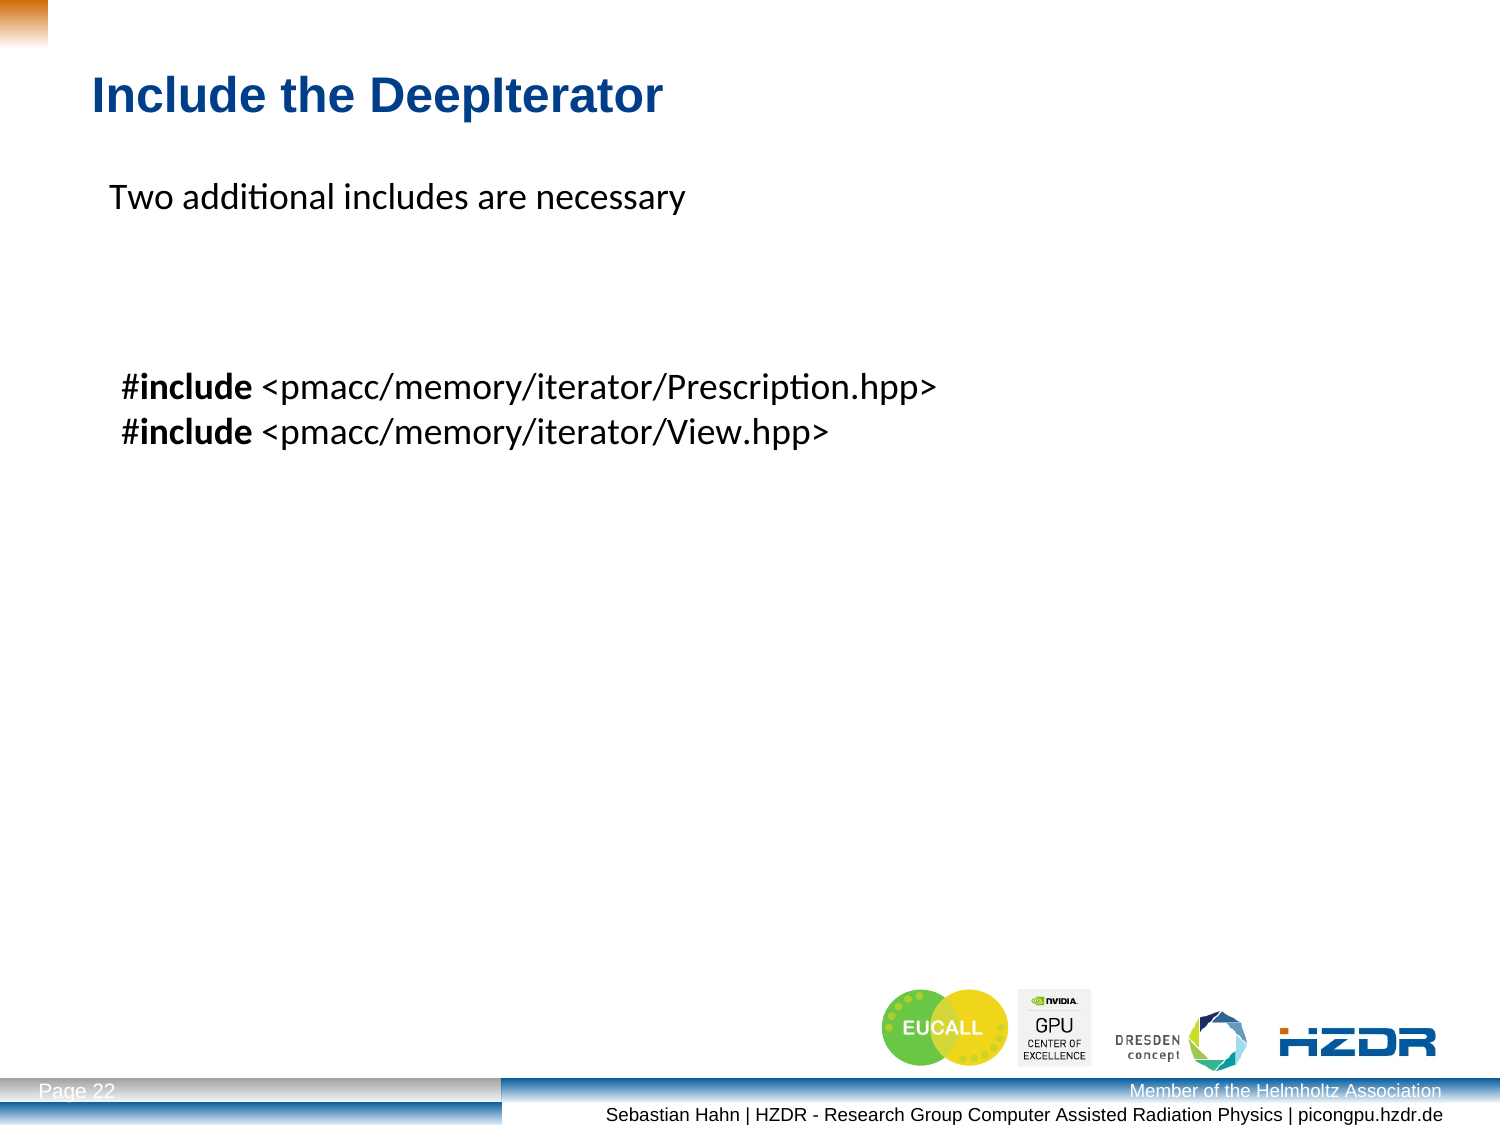

# Include the DeepIterator
Two additional includes are necessary
#include <pmacc/memory/iterator/Prescription.hpp>
#include <pmacc/memory/iterator/View.hpp>